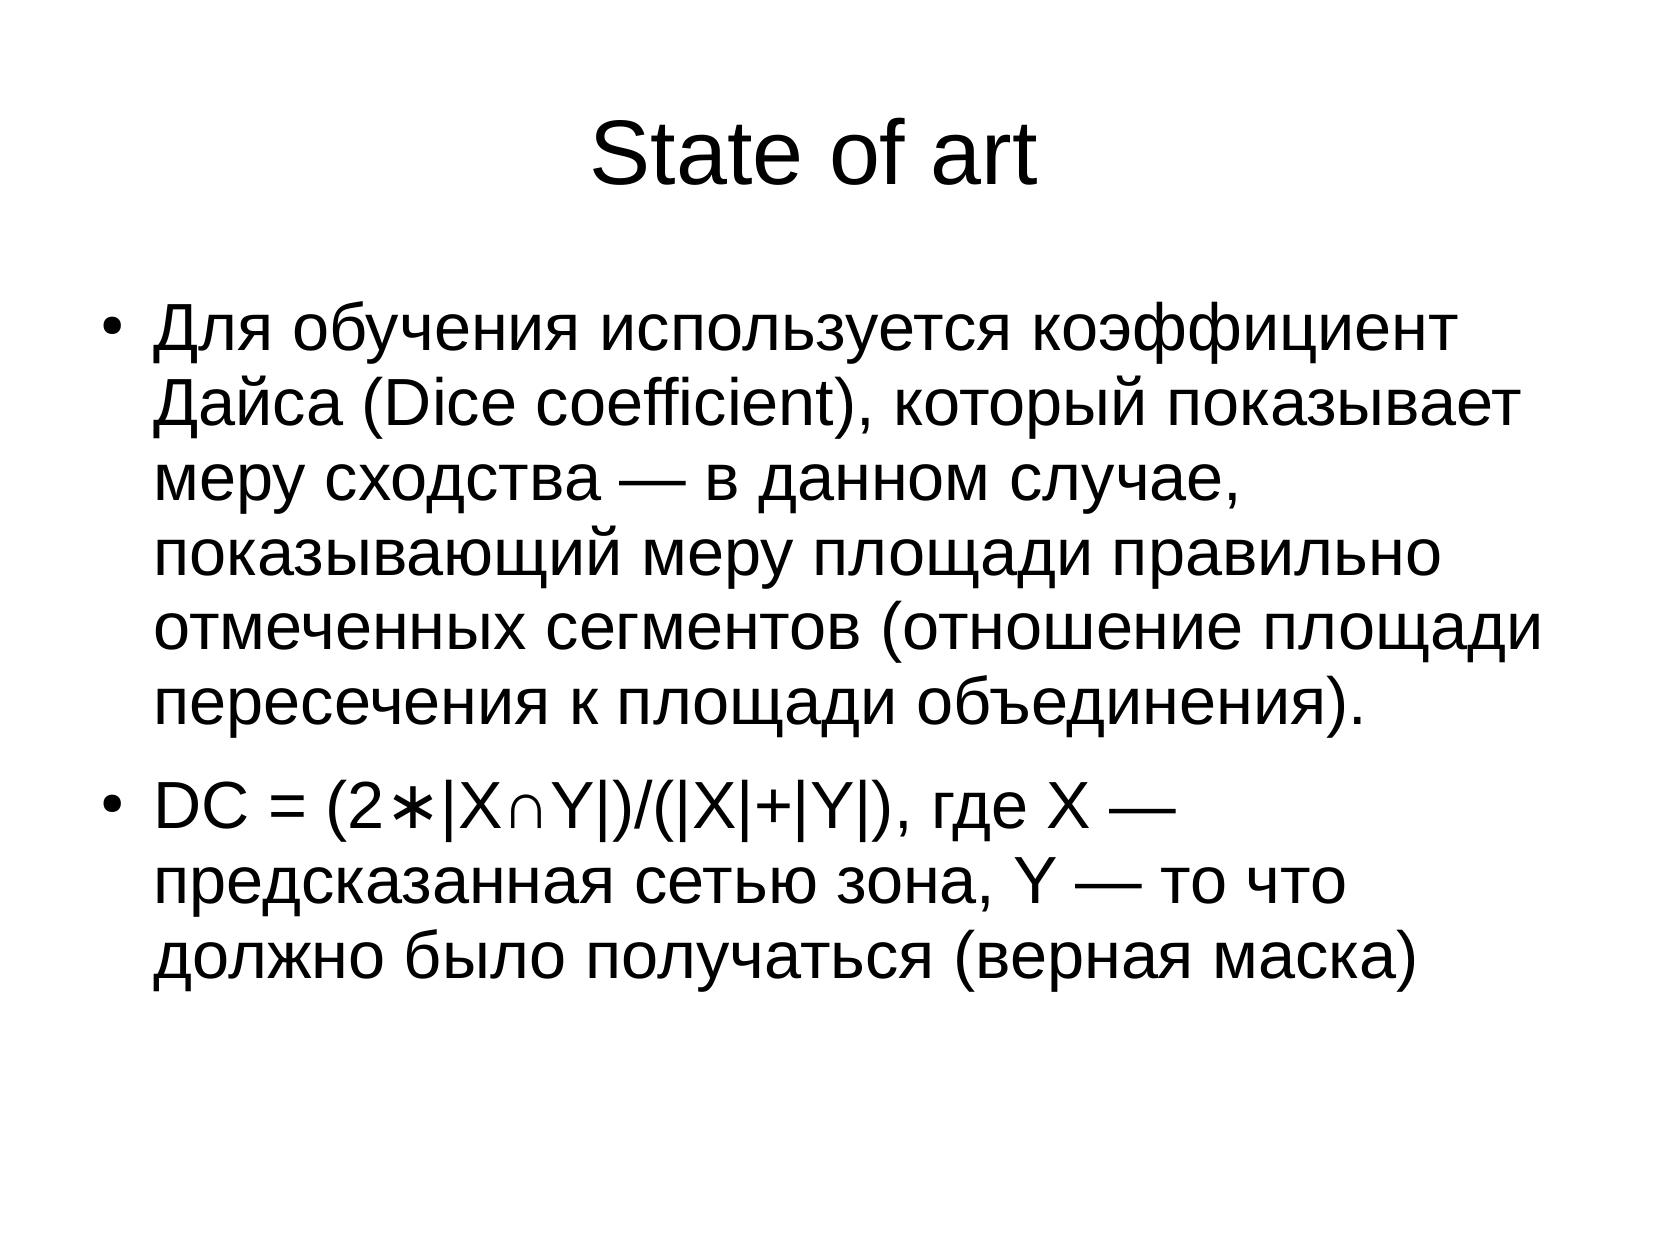

# State of art
Для обучения используется коэффициент Дайса (Dice coefficient), который показывает меру сходства — в данном случае, показывающий меру площади правильно отмеченных сегментов (отношение площади пересечения к площади объединения).
DC = (2∗|X∩Y|)/(|X|+|Y|), где Х — предсказанная сетью зона, Y — то что должно было получаться (верная маска)